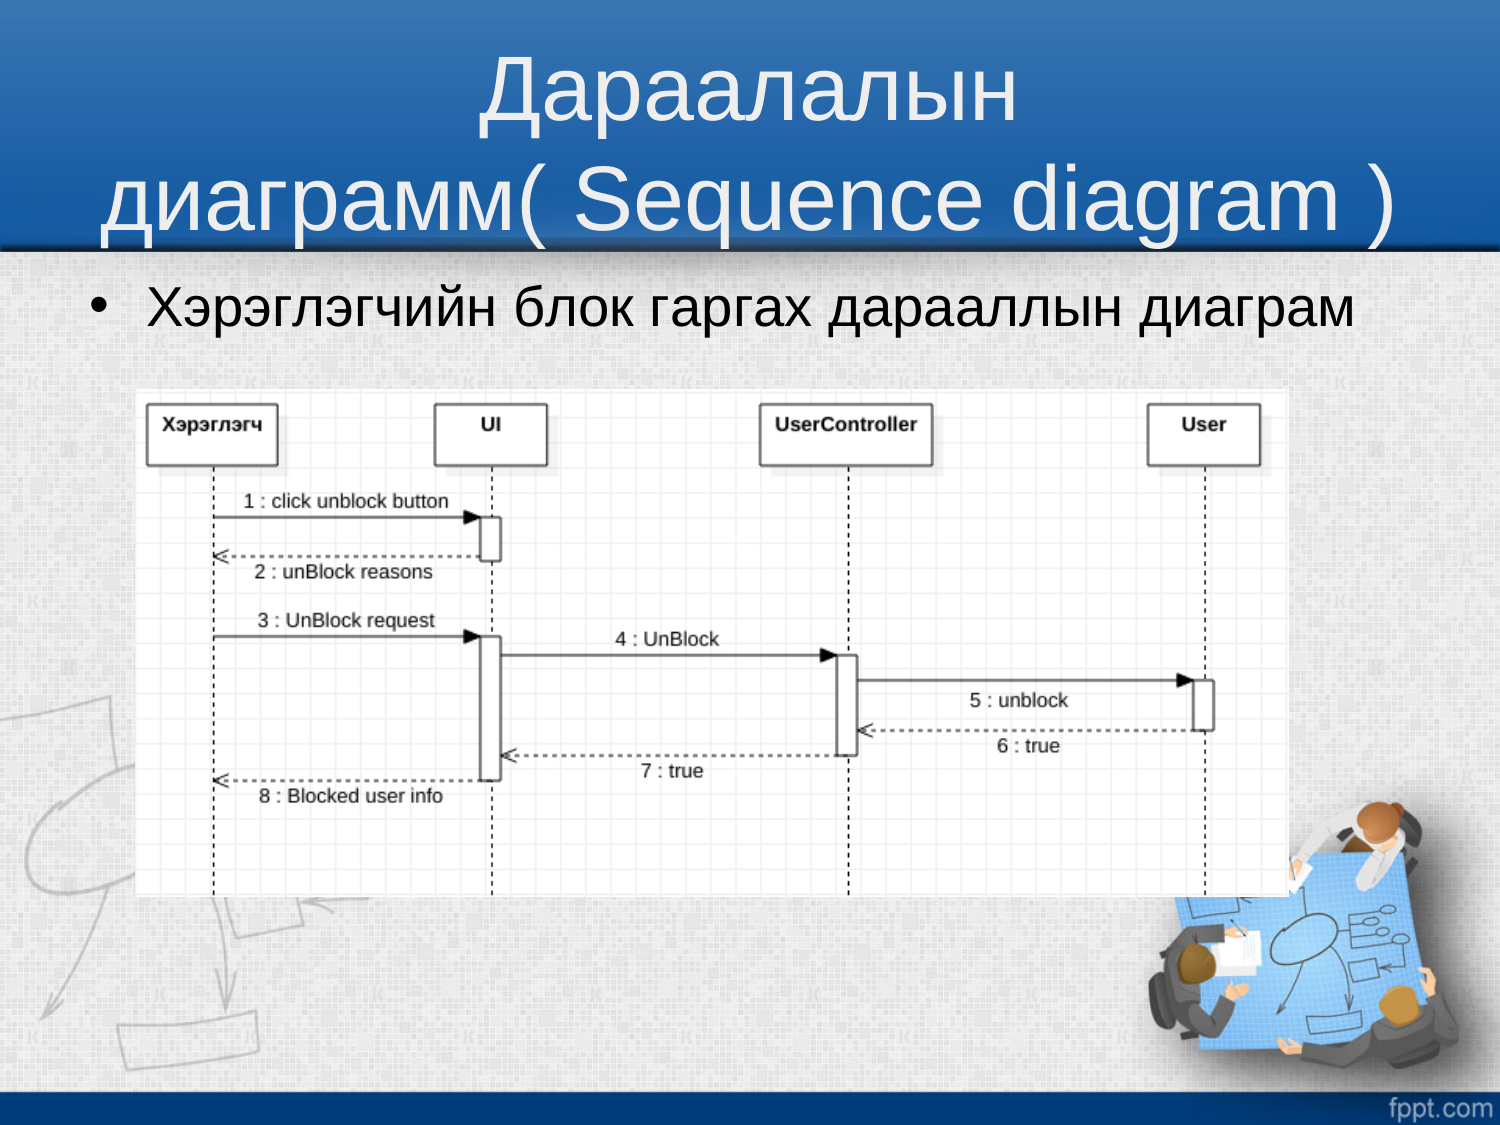

# Дараалалын диаграмм( Sequence diagram )
Хэрэглэгчийн блок гаргах дарааллын диаграм